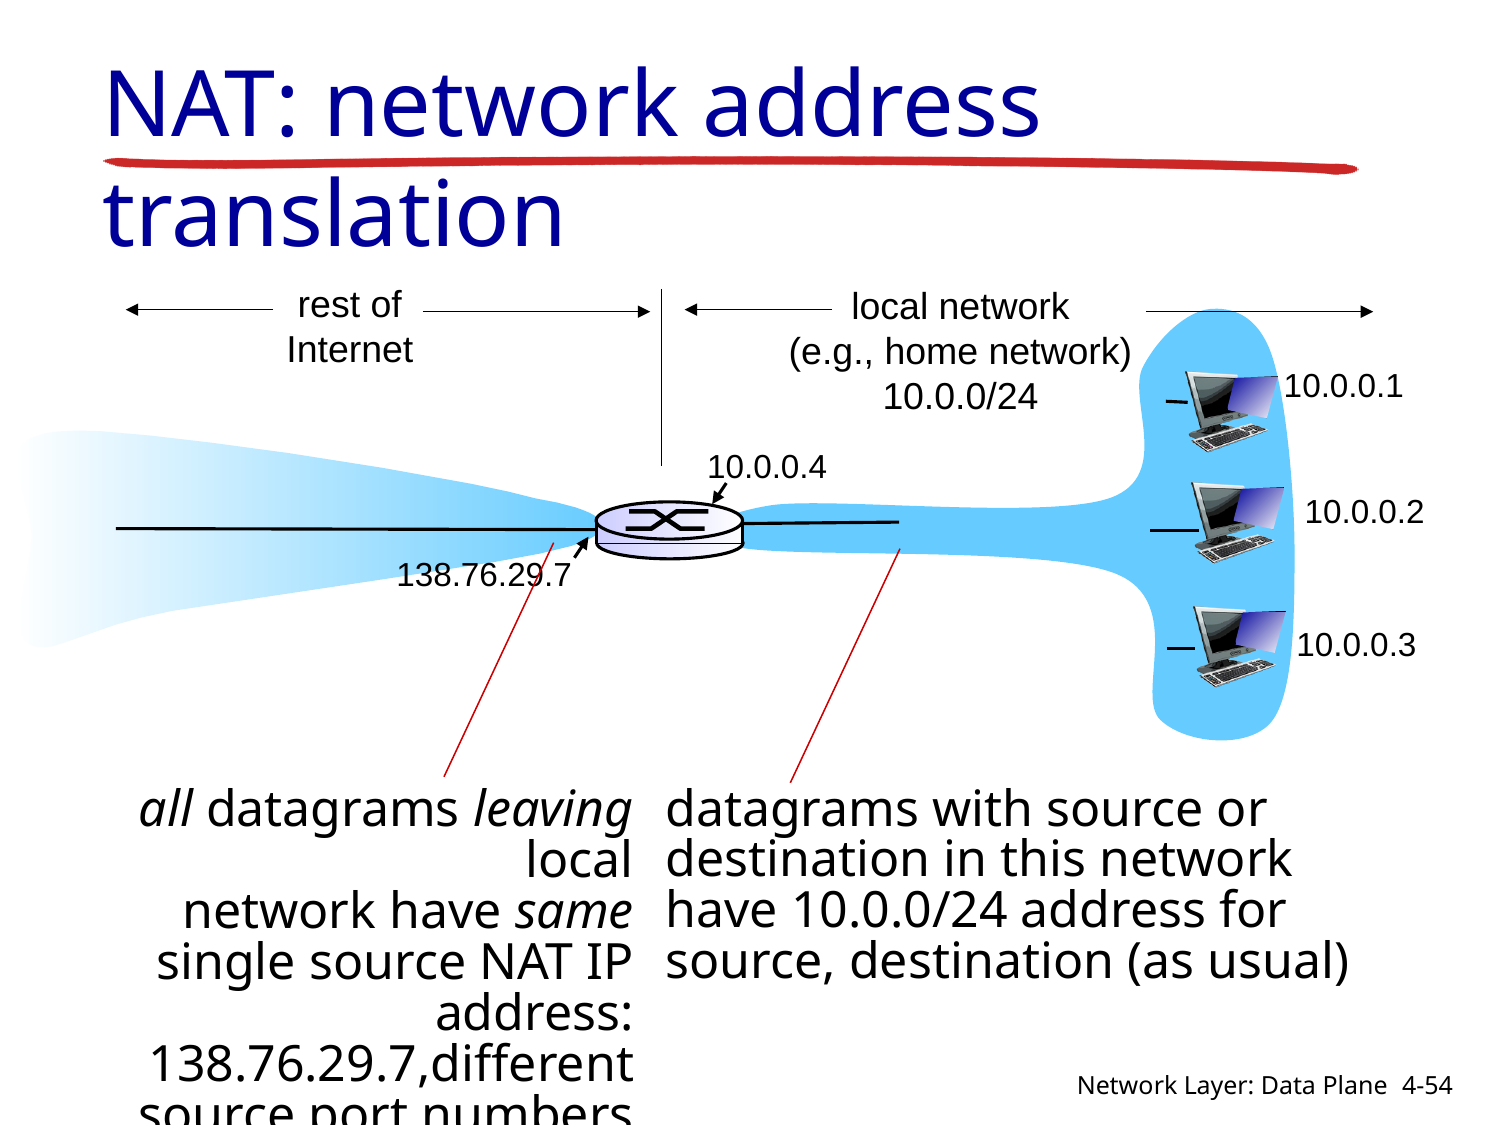

# NAT: network address translation
rest of
Internet
local network
(e.g., home network)
10.0.0/24
10.0.0.1
10.0.0.4
10.0.0.2
138.76.29.7
10.0.0.3
datagrams with source or
destination in this network
have 10.0.0/24 address for
source, destination (as usual)
all datagrams leaving local
network have same single source NAT IP address: 138.76.29.7,different source port numbers
Network Layer: Data Plane